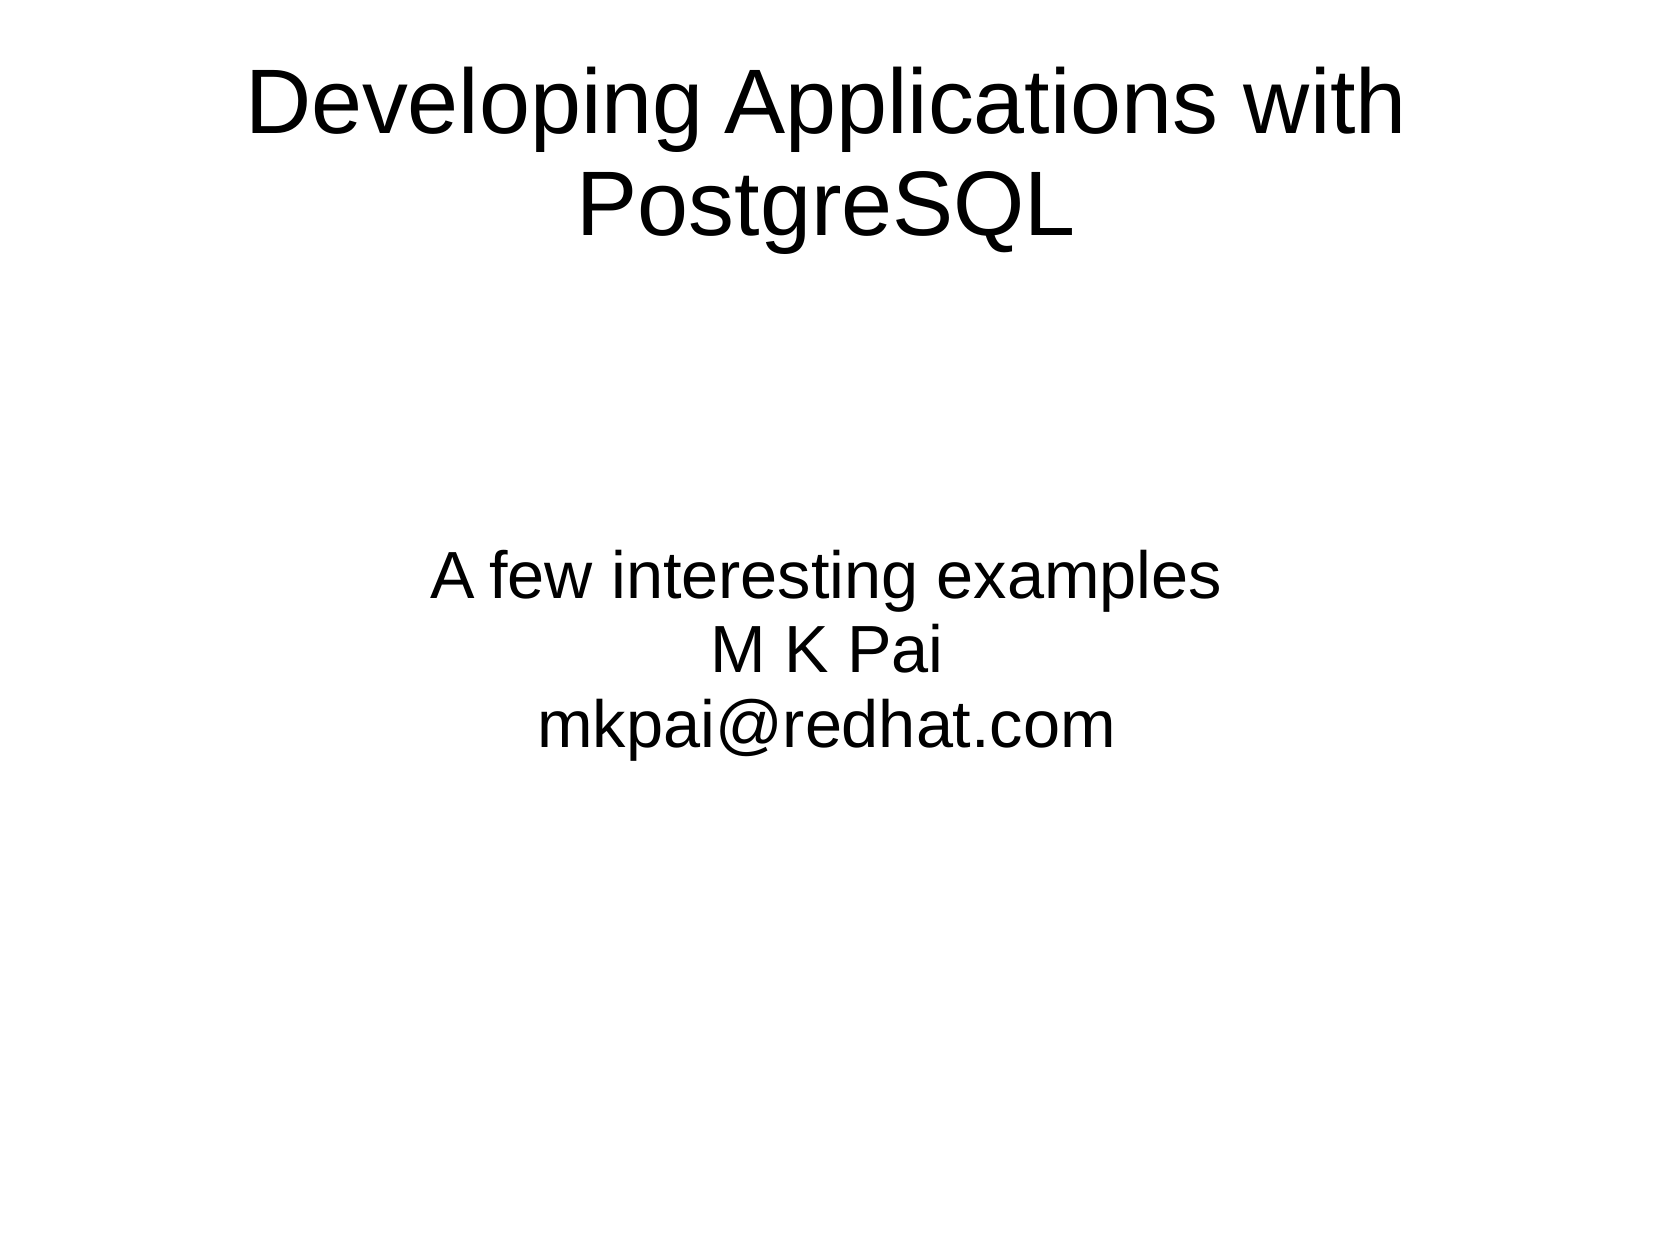

# Developing Applications with PostgreSQL
A few interesting examples
M K Pai
mkpai@redhat.com